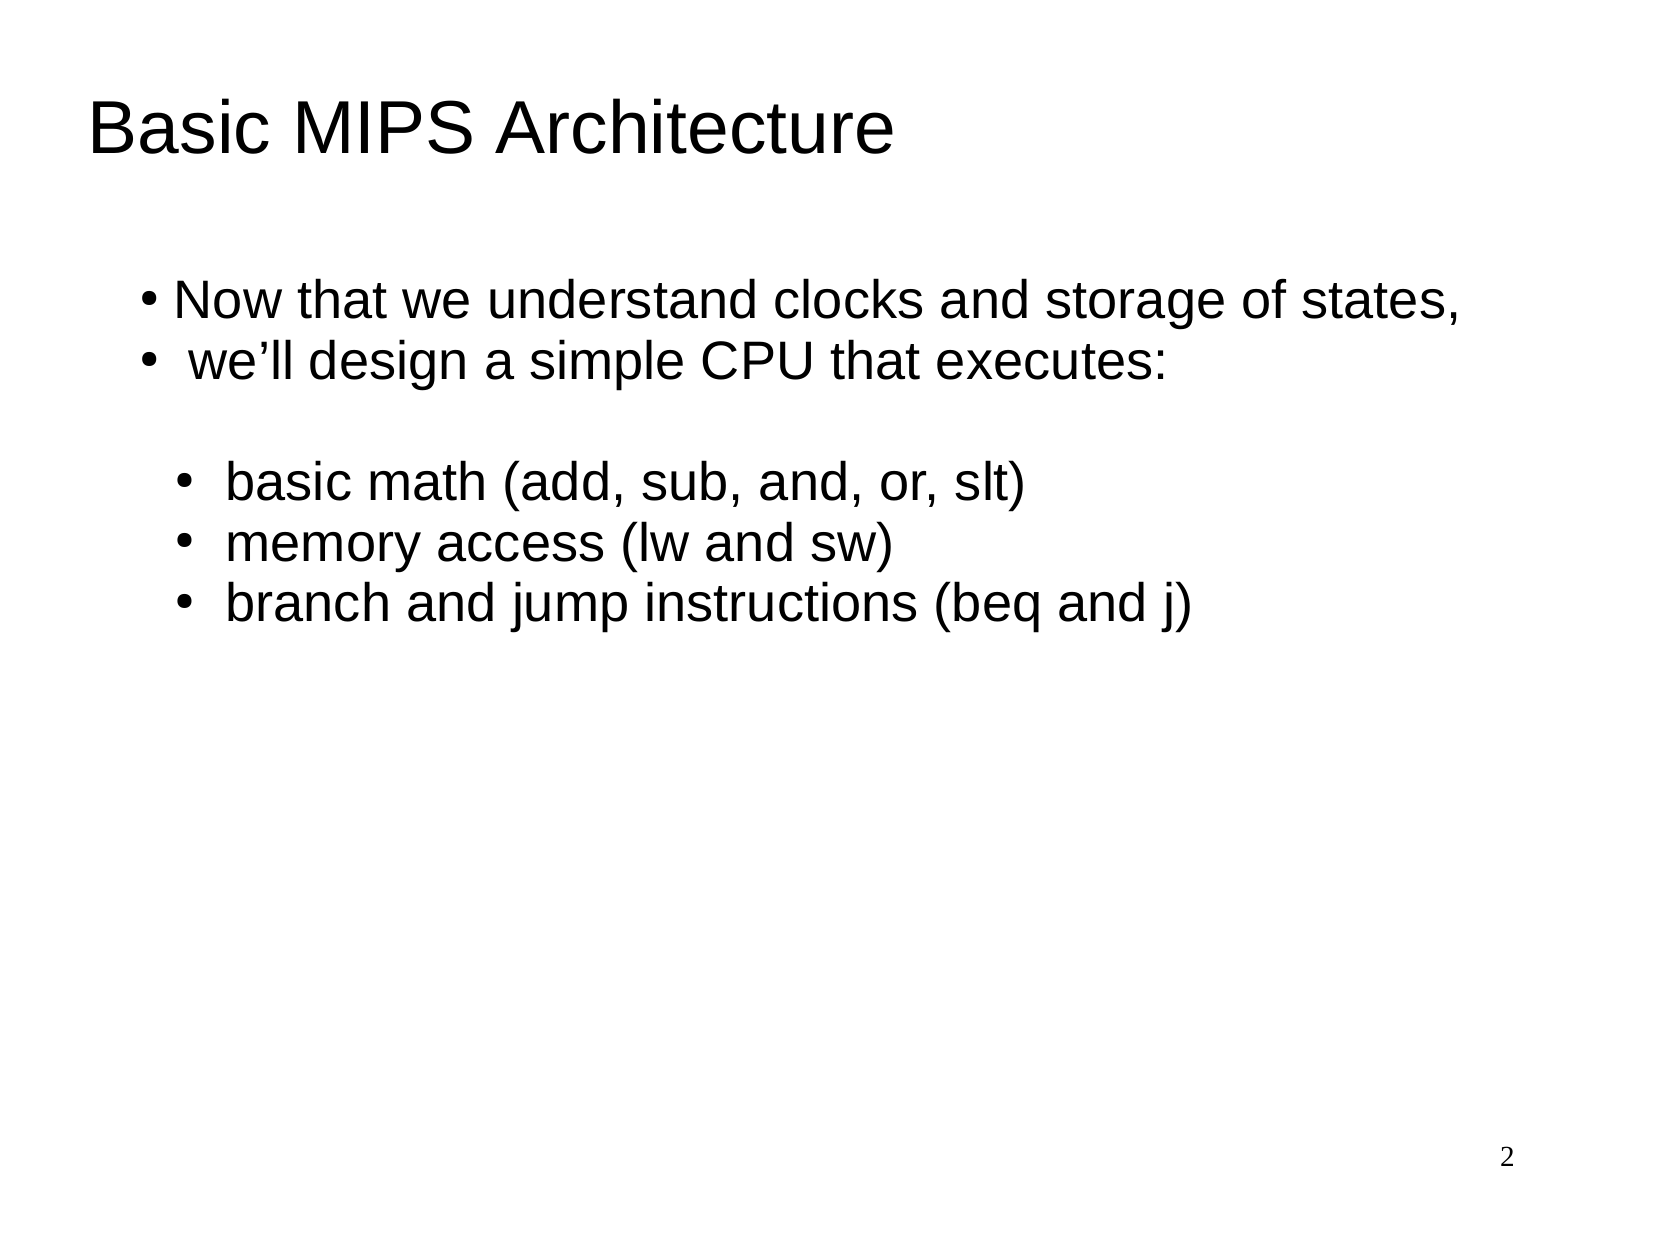

Basic MIPS Architecture
 Now that we understand clocks and storage of states,
 we’ll design a simple CPU that executes:
 basic math (add, sub, and, or, slt)
 memory access (lw and sw)
 branch and jump instructions (beq and j)